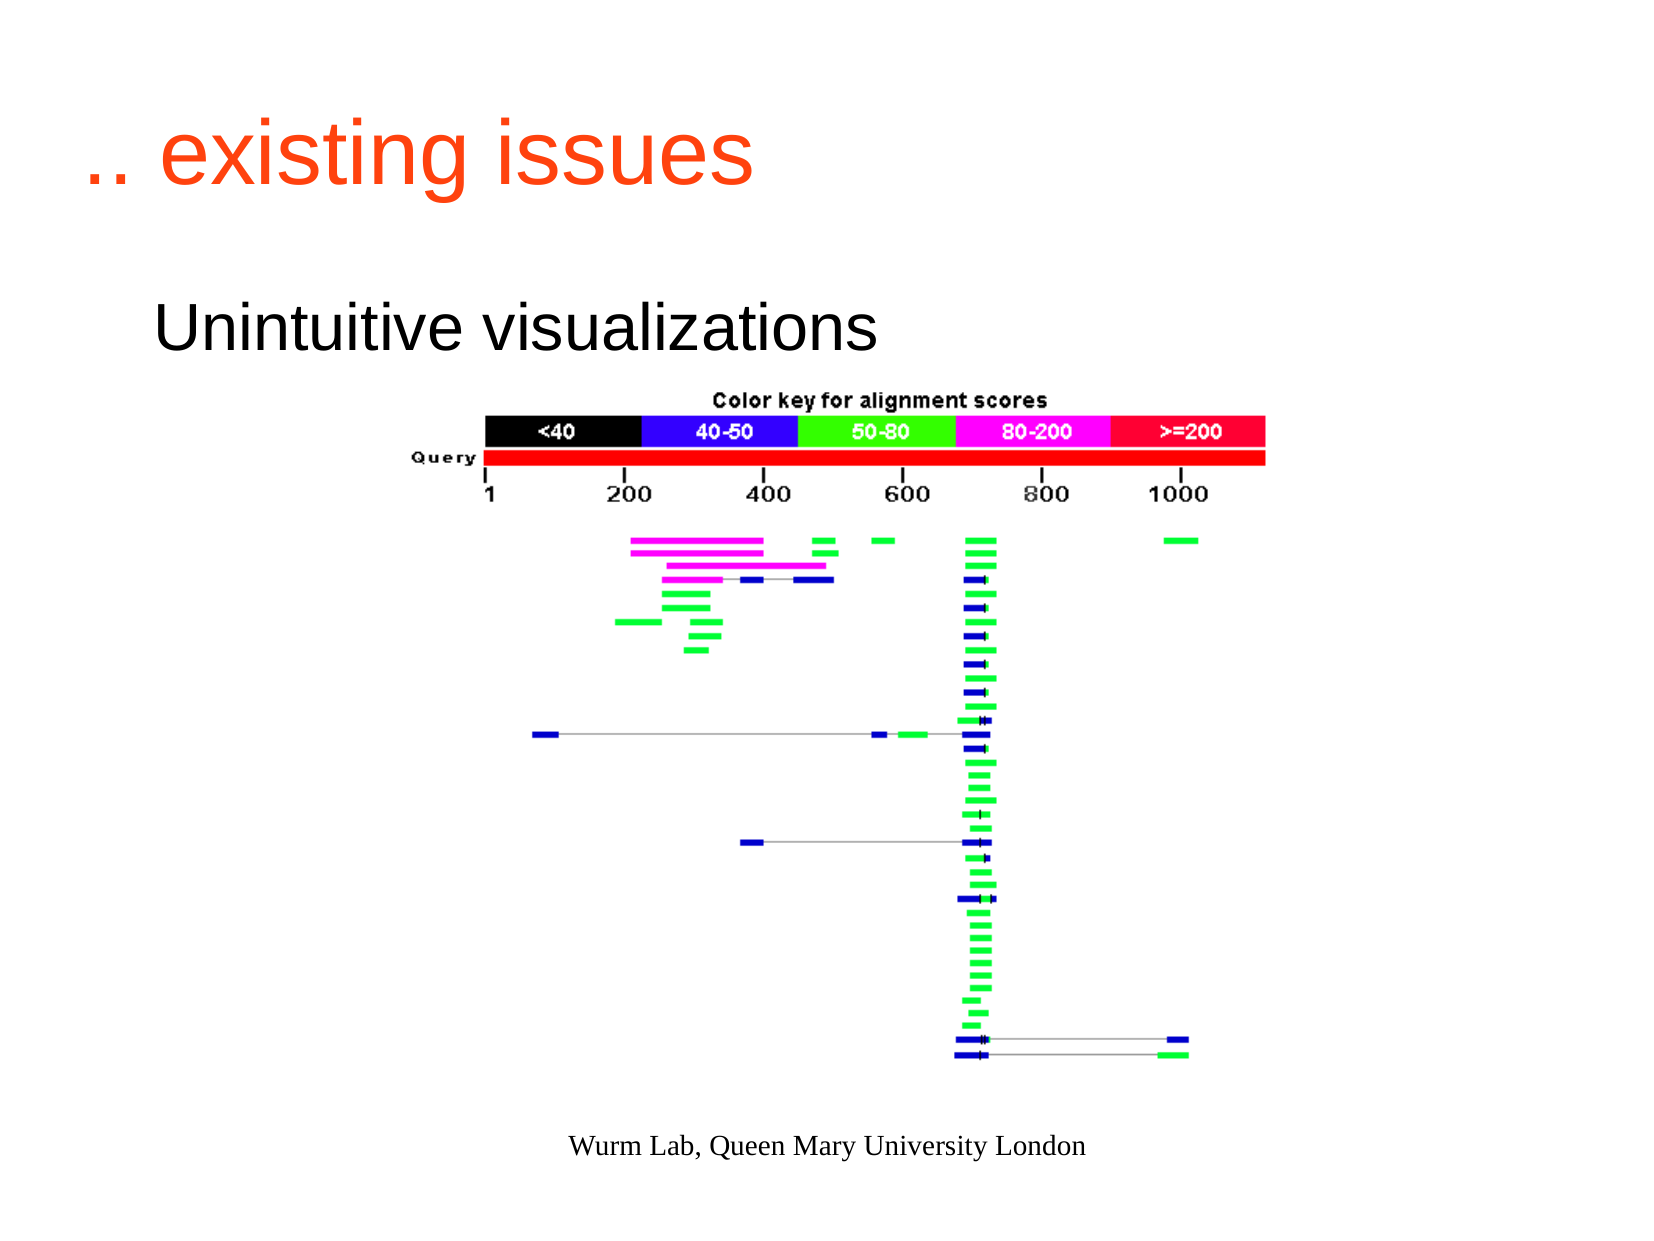

# .. existing issues
Unintuitive visualizations
Wurm Lab, Queen Mary University London